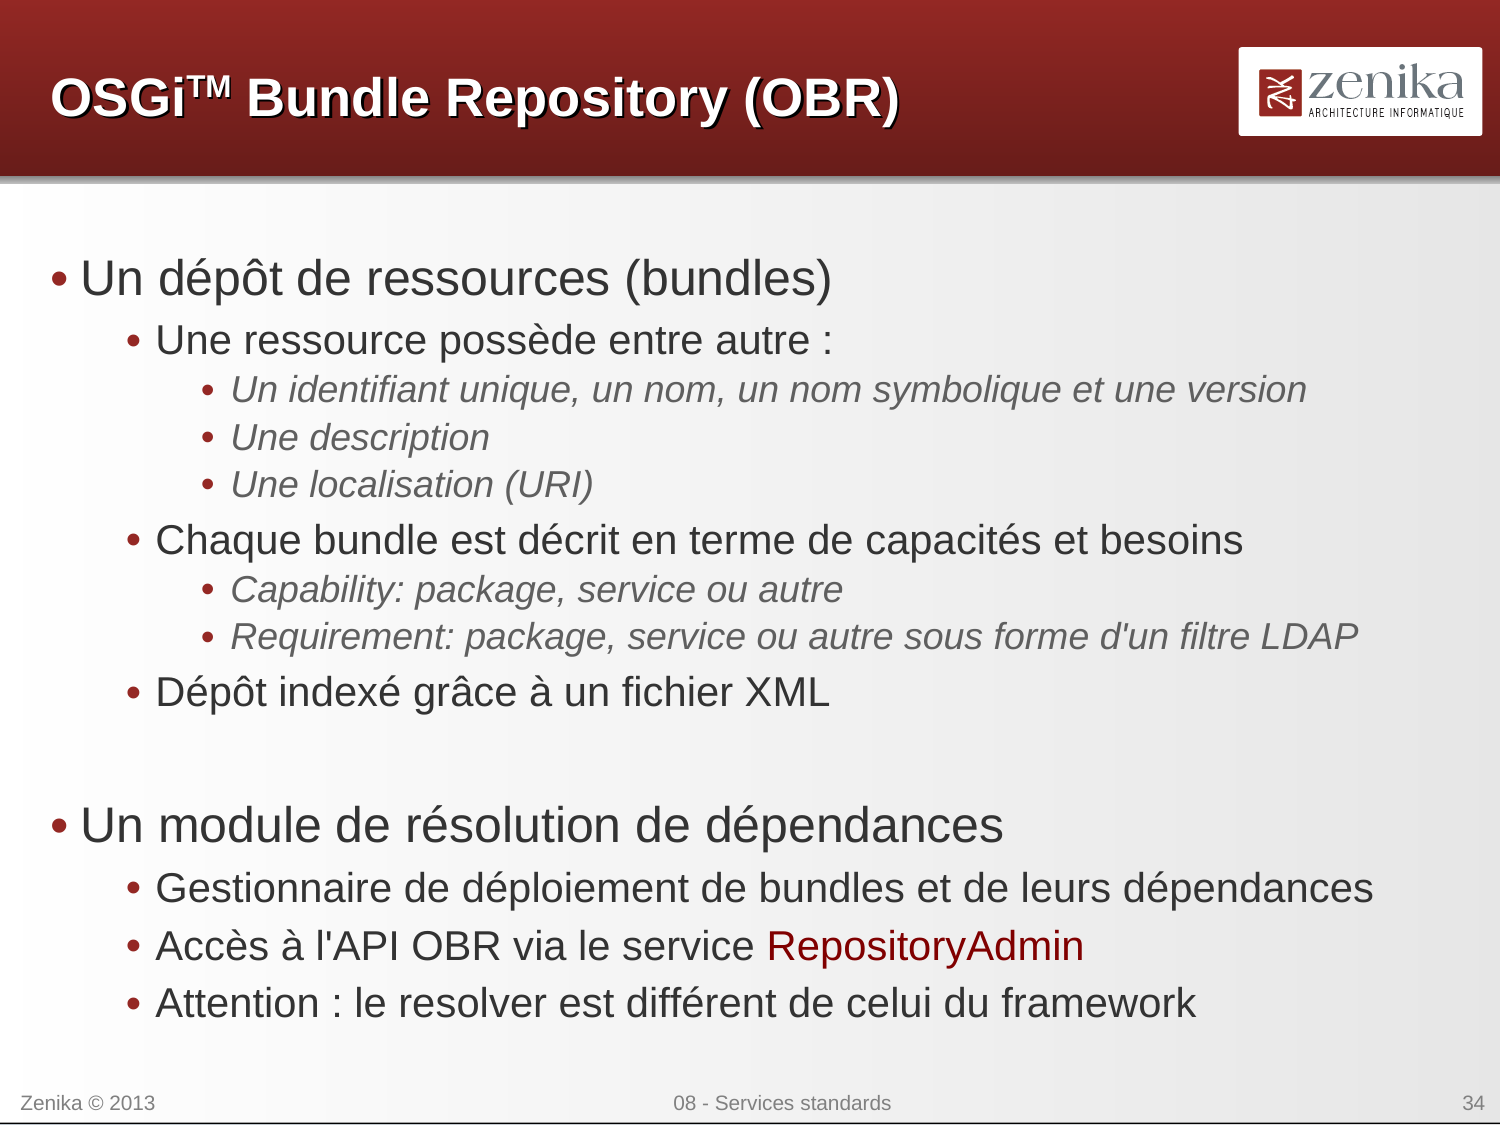

# OSGiTM Bundle Repository (OBR)
Un dépôt de ressources (bundles)
Une ressource possède entre autre :
Un identifiant unique, un nom, un nom symbolique et une version
Une description
Une localisation (URI)
Chaque bundle est décrit en terme de capacités et besoins
Capability: package, service ou autre
Requirement: package, service ou autre sous forme d'un filtre LDAP
Dépôt indexé grâce à un fichier XML
Un module de résolution de dépendances
Gestionnaire de déploiement de bundles et de leurs dépendances
Accès à l'API OBR via le service RepositoryAdmin
Attention : le resolver est différent de celui du framework